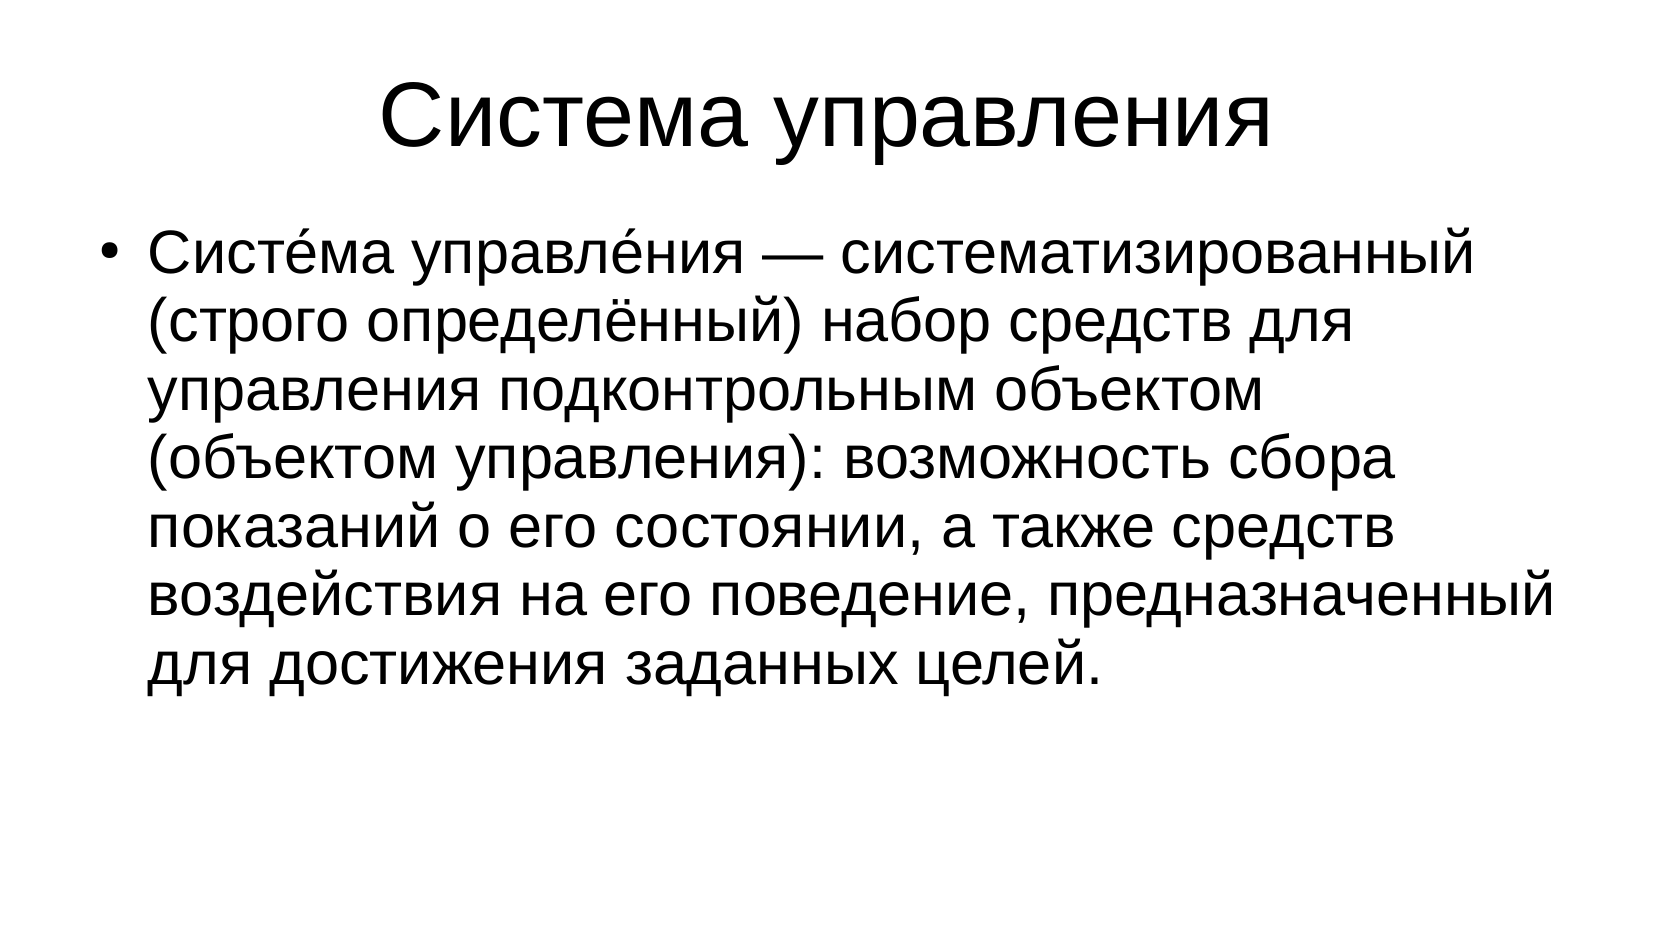

# Система управления
Систе́ма управле́ния — систематизированный (строго определённый) набор средств для управления подконтрольным объектом (объектом управления): возможность сбора показаний о его состоянии, а также средств воздействия на его поведение, предназначенный для достижения заданных целей.